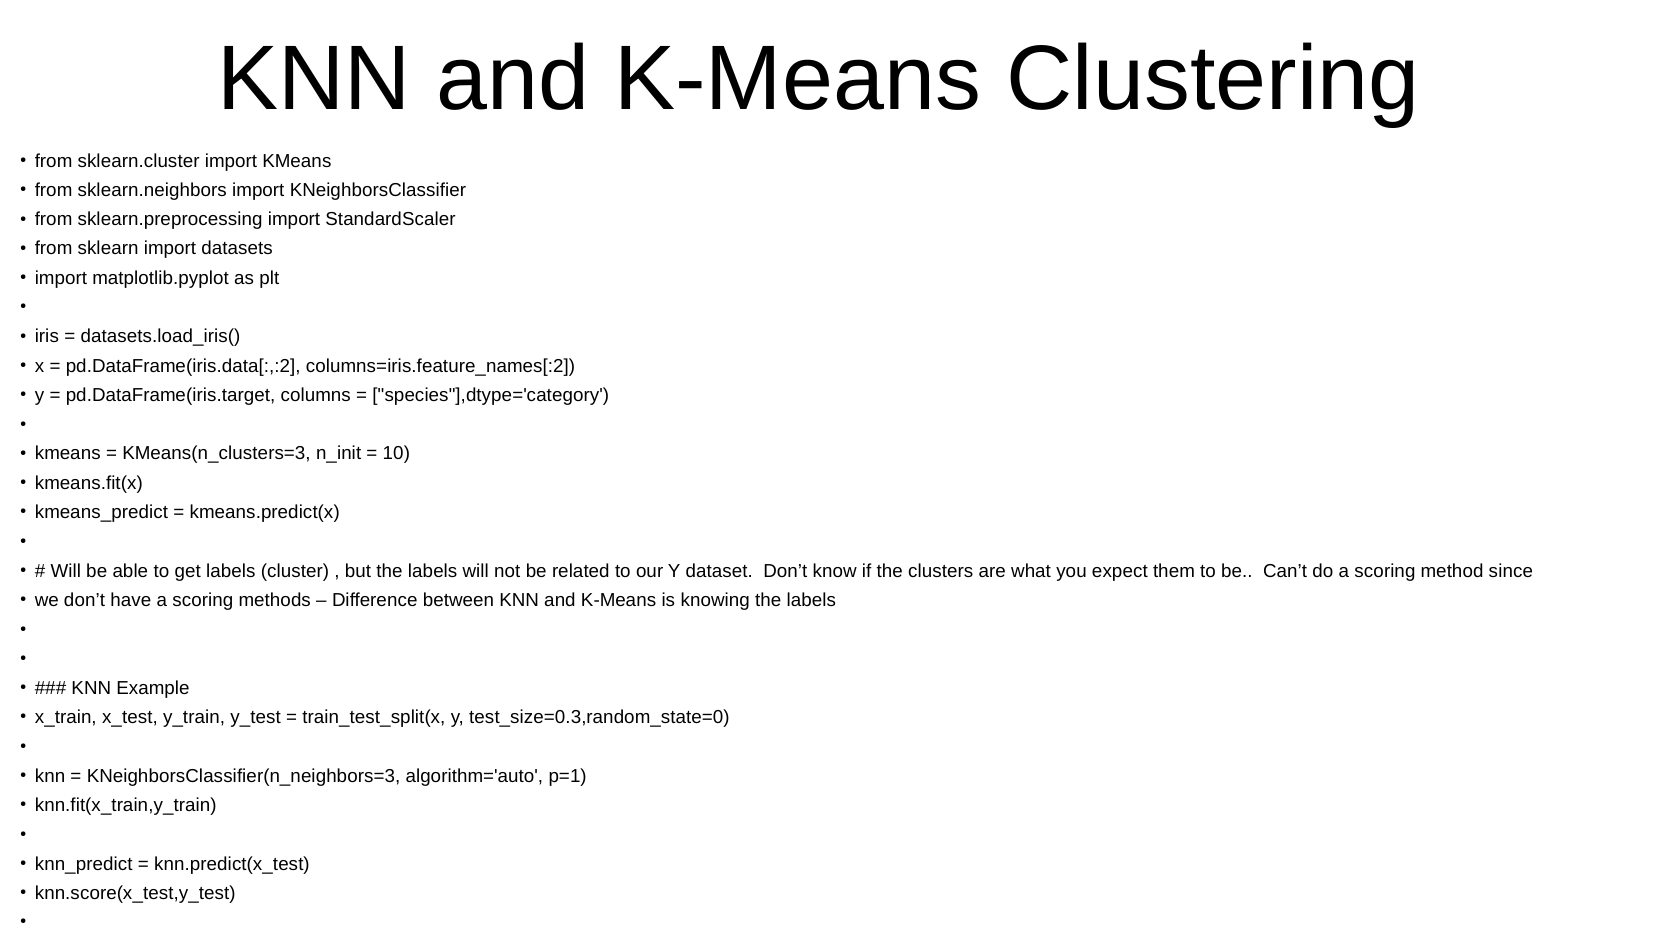

# KNN and K-Means Clustering
from sklearn.cluster import KMeans
from sklearn.neighbors import KNeighborsClassifier
from sklearn.preprocessing import StandardScaler
from sklearn import datasets
import matplotlib.pyplot as plt
iris = datasets.load_iris()
x = pd.DataFrame(iris.data[:,:2], columns=iris.feature_names[:2])
y = pd.DataFrame(iris.target, columns = ["species"],dtype='category')
kmeans = KMeans(n_clusters=3, n_init = 10)
kmeans.fit(x)
kmeans_predict = kmeans.predict(x)
# Will be able to get labels (cluster) , but the labels will not be related to our Y dataset. Don’t know if the clusters are what you expect them to be.. Can’t do a scoring method since
we don’t have a scoring methods – Difference between KNN and K-Means is knowing the labels
### KNN Example
x_train, x_test, y_train, y_test = train_test_split(x, y, test_size=0.3,random_state=0)
knn = KNeighborsClassifier(n_neighbors=3, algorithm='auto', p=1)
knn.fit(x_train,y_train)
knn_predict = knn.predict(x_test)
knn.score(x_test,y_test)